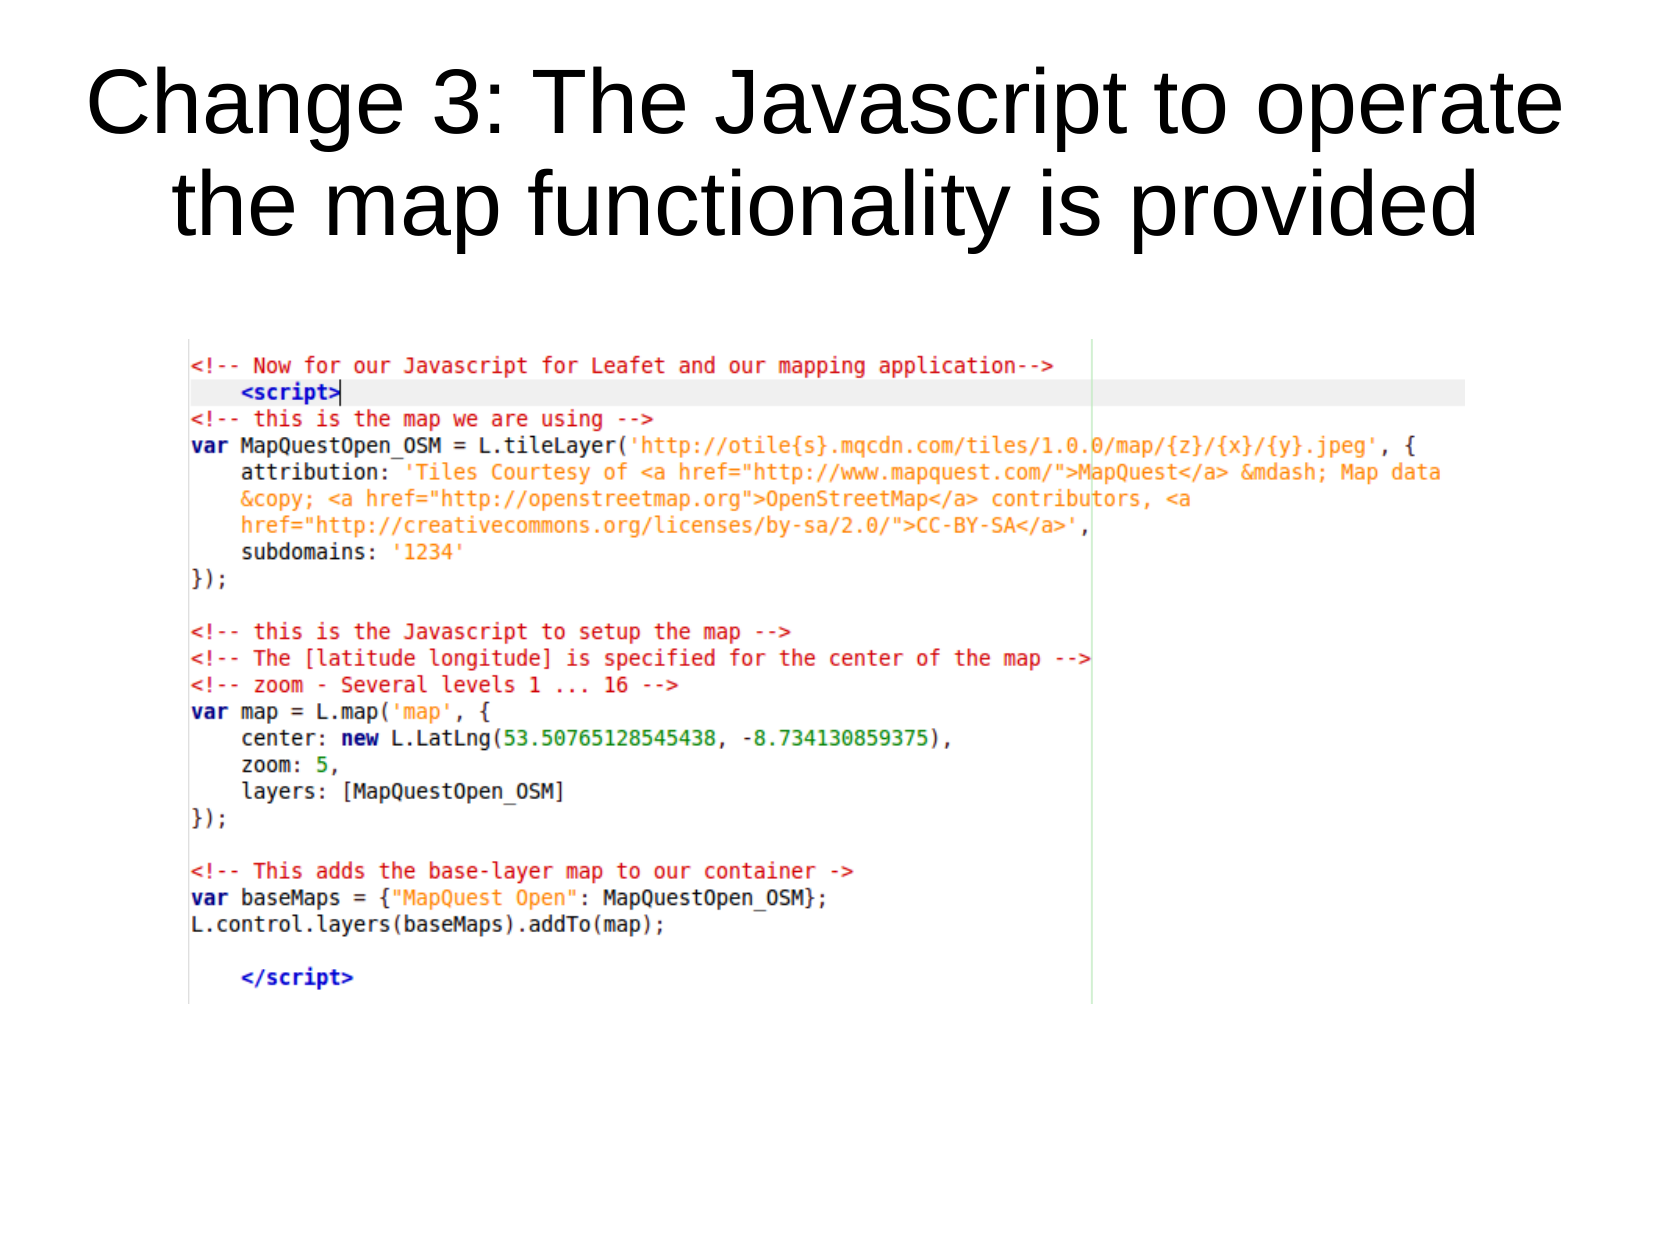

# Change 3: The Javascript to operate the map functionality is provided